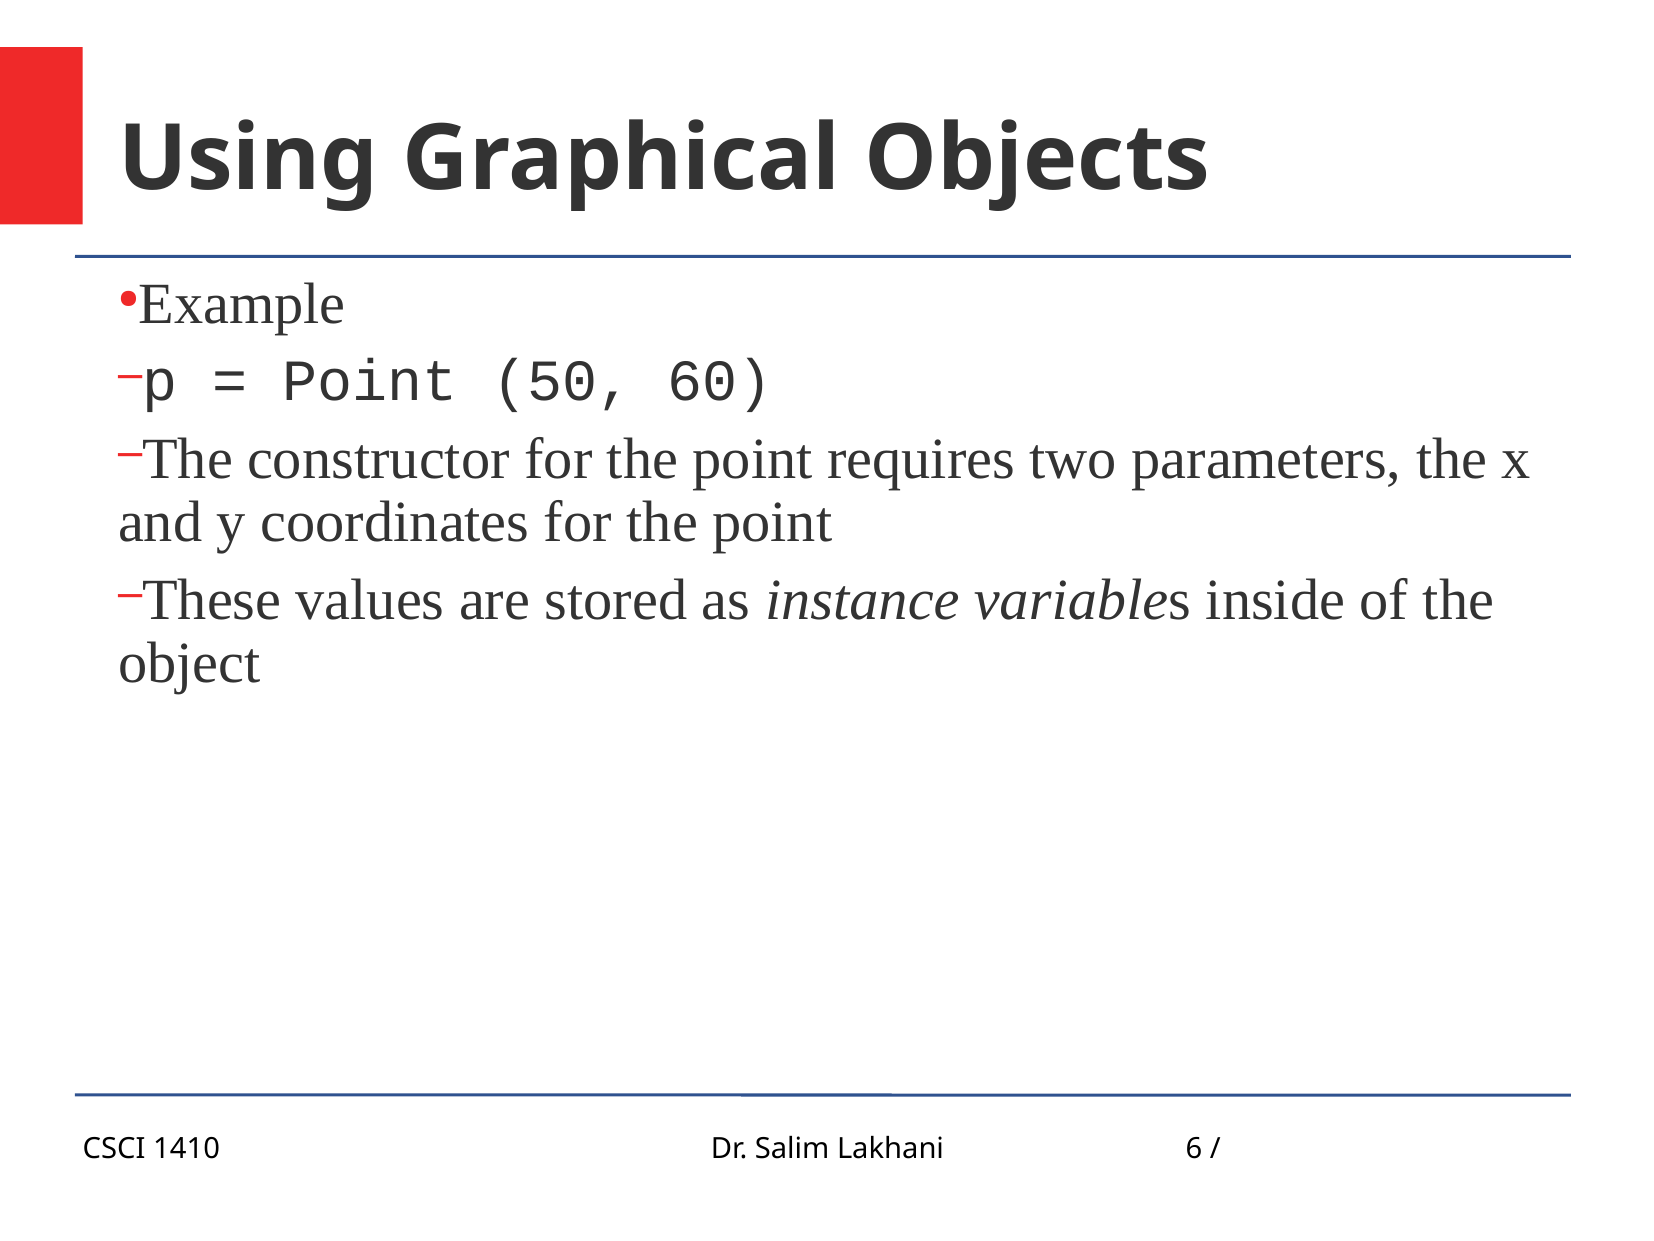

# Using Graphical Objects
Example
p = Point (50, 60)
The constructor for the point requires two parameters, the x and y coordinates for the point
These values are stored as instance variables inside of the object
CSCI 1410
Dr. Salim Lakhani